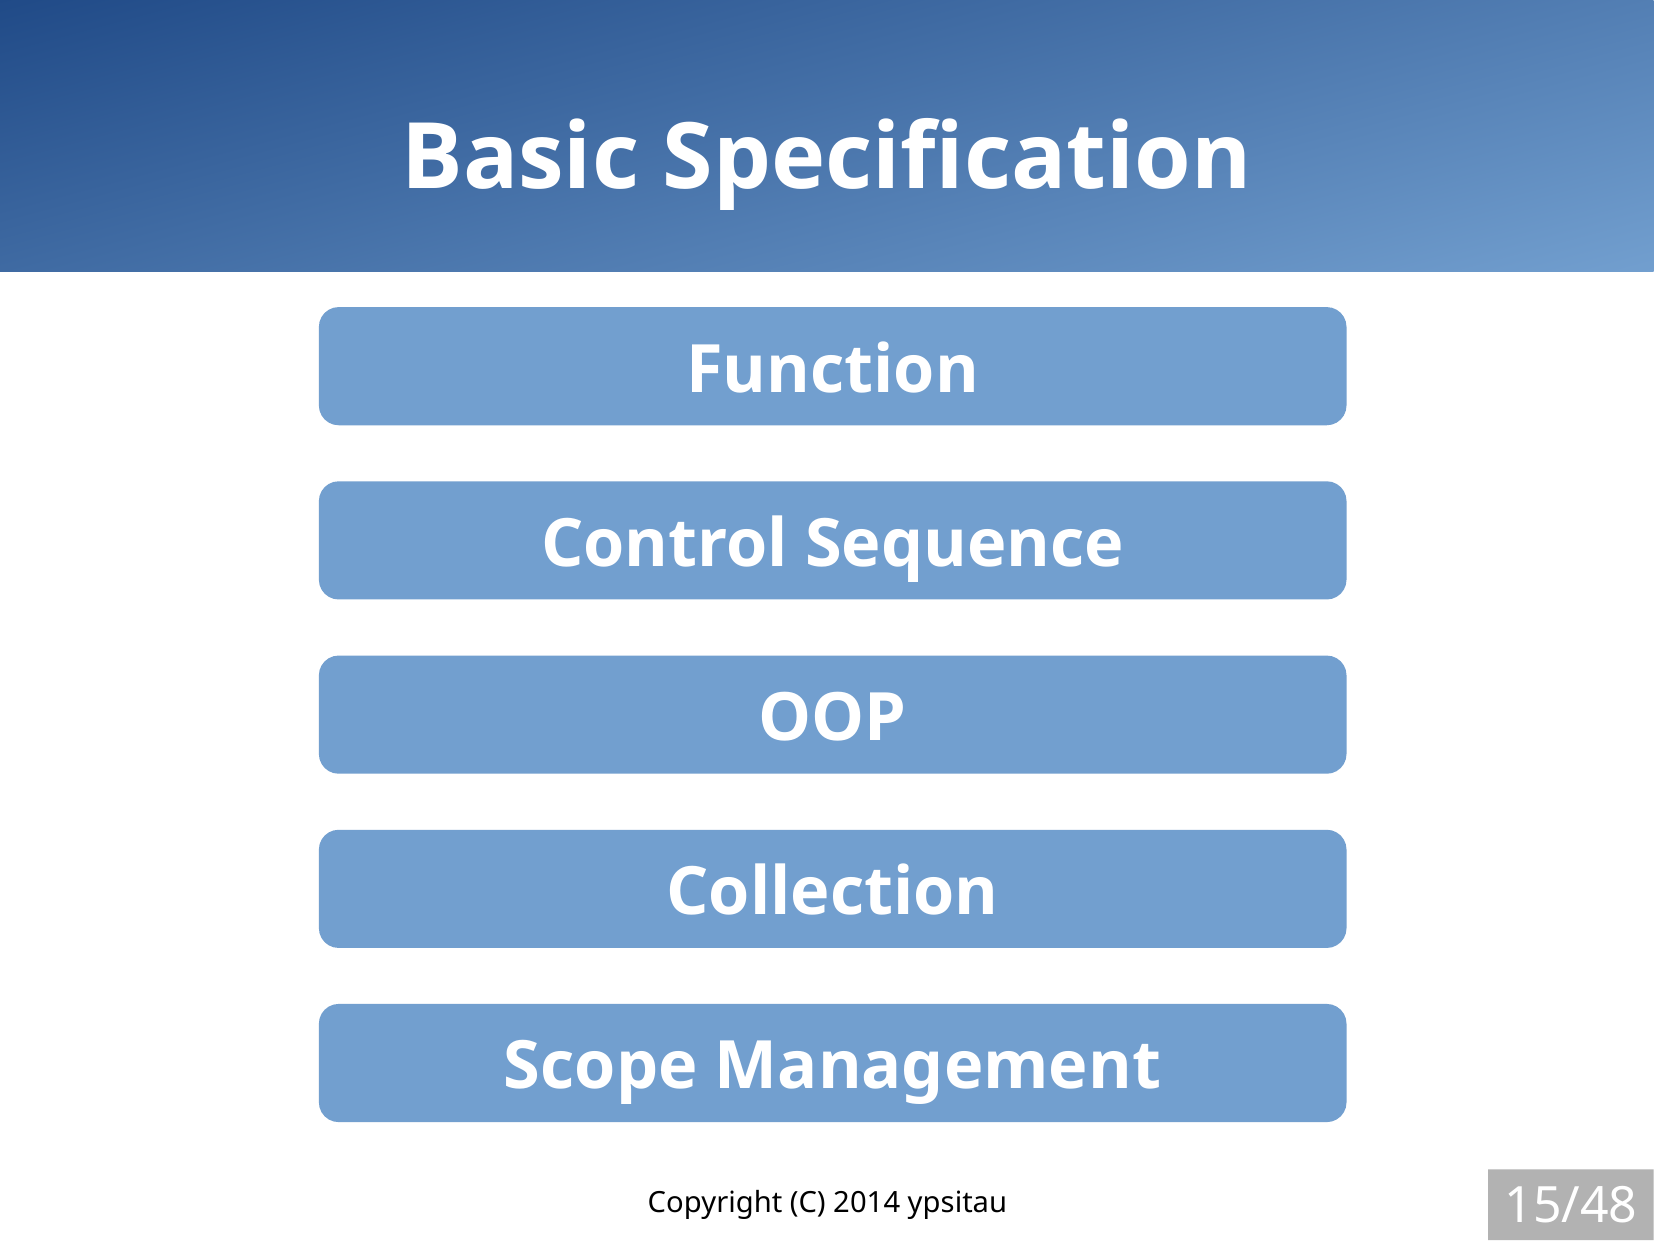

# Basic Specification
Function
Control Sequence
OOP
Collection
Scope Management
15
Copyright (C) 2014 ypsitau